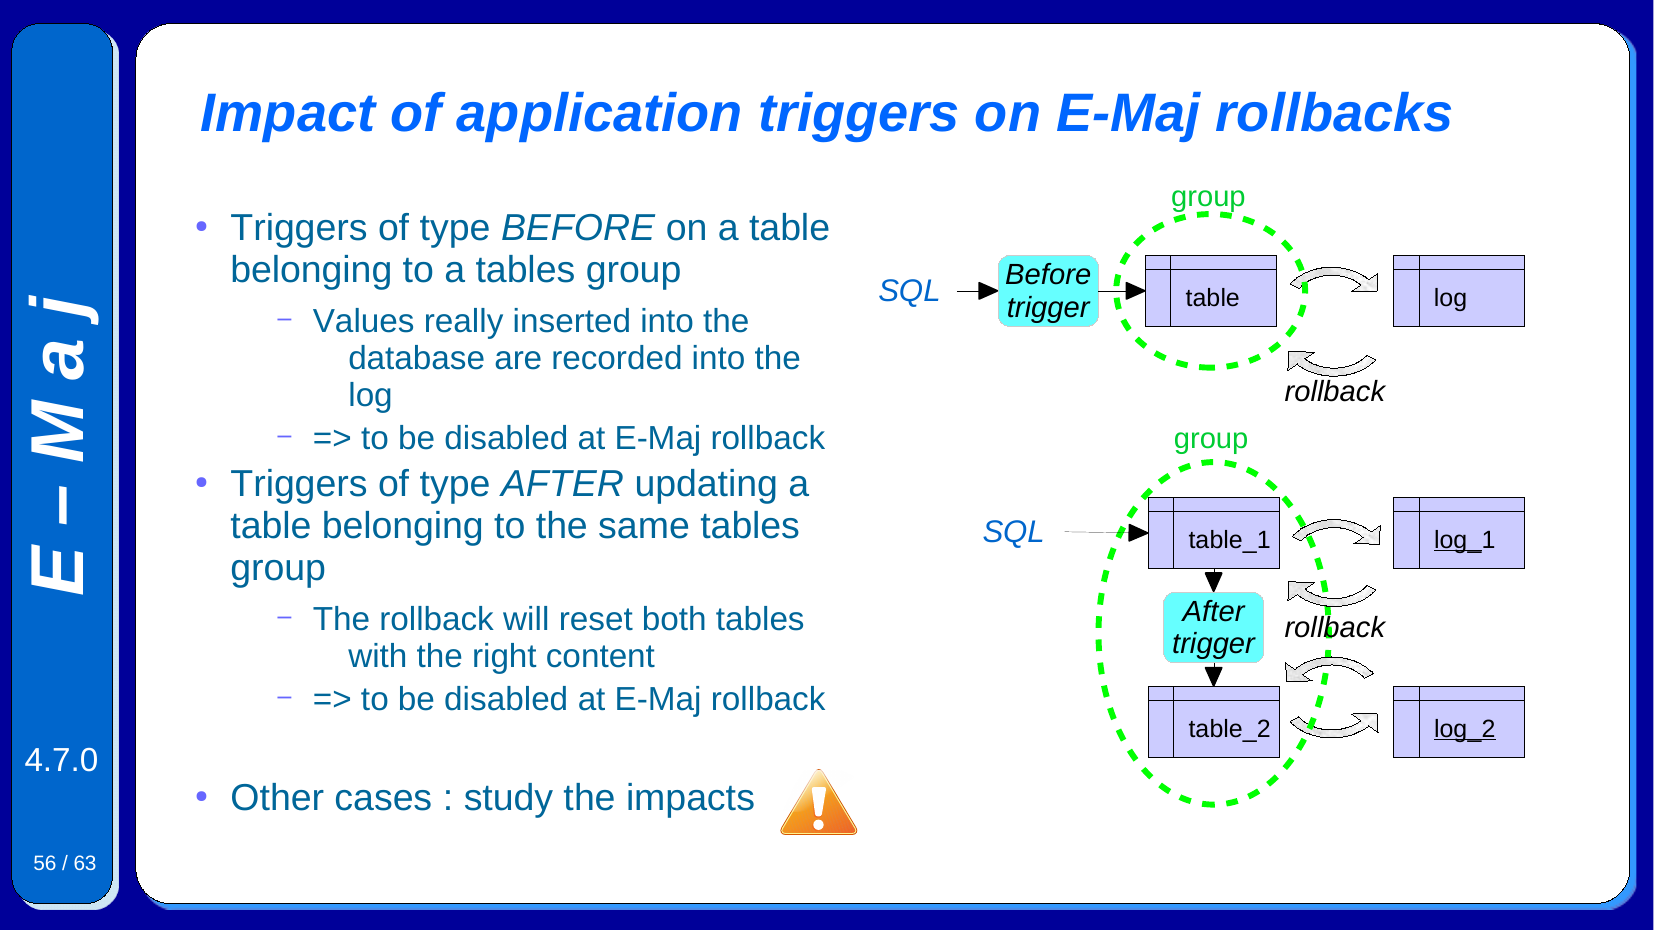

# Impact of application triggers on E-Maj rollbacks
group
Triggers of type BEFORE on a table belonging to a tables group
Values really inserted into the database are recorded into the log
=> to be disabled at E-Maj rollback
Triggers of type AFTER updating a table belonging to the same tables group
The rollback will reset both tables with the right content
=> to be disabled at E-Maj rollback
Other cases : study the impacts
Before
trigger
table
log
SQL
rollback
group
log_1
table_1
SQL
After
trigger
rollback
table_2
log_2